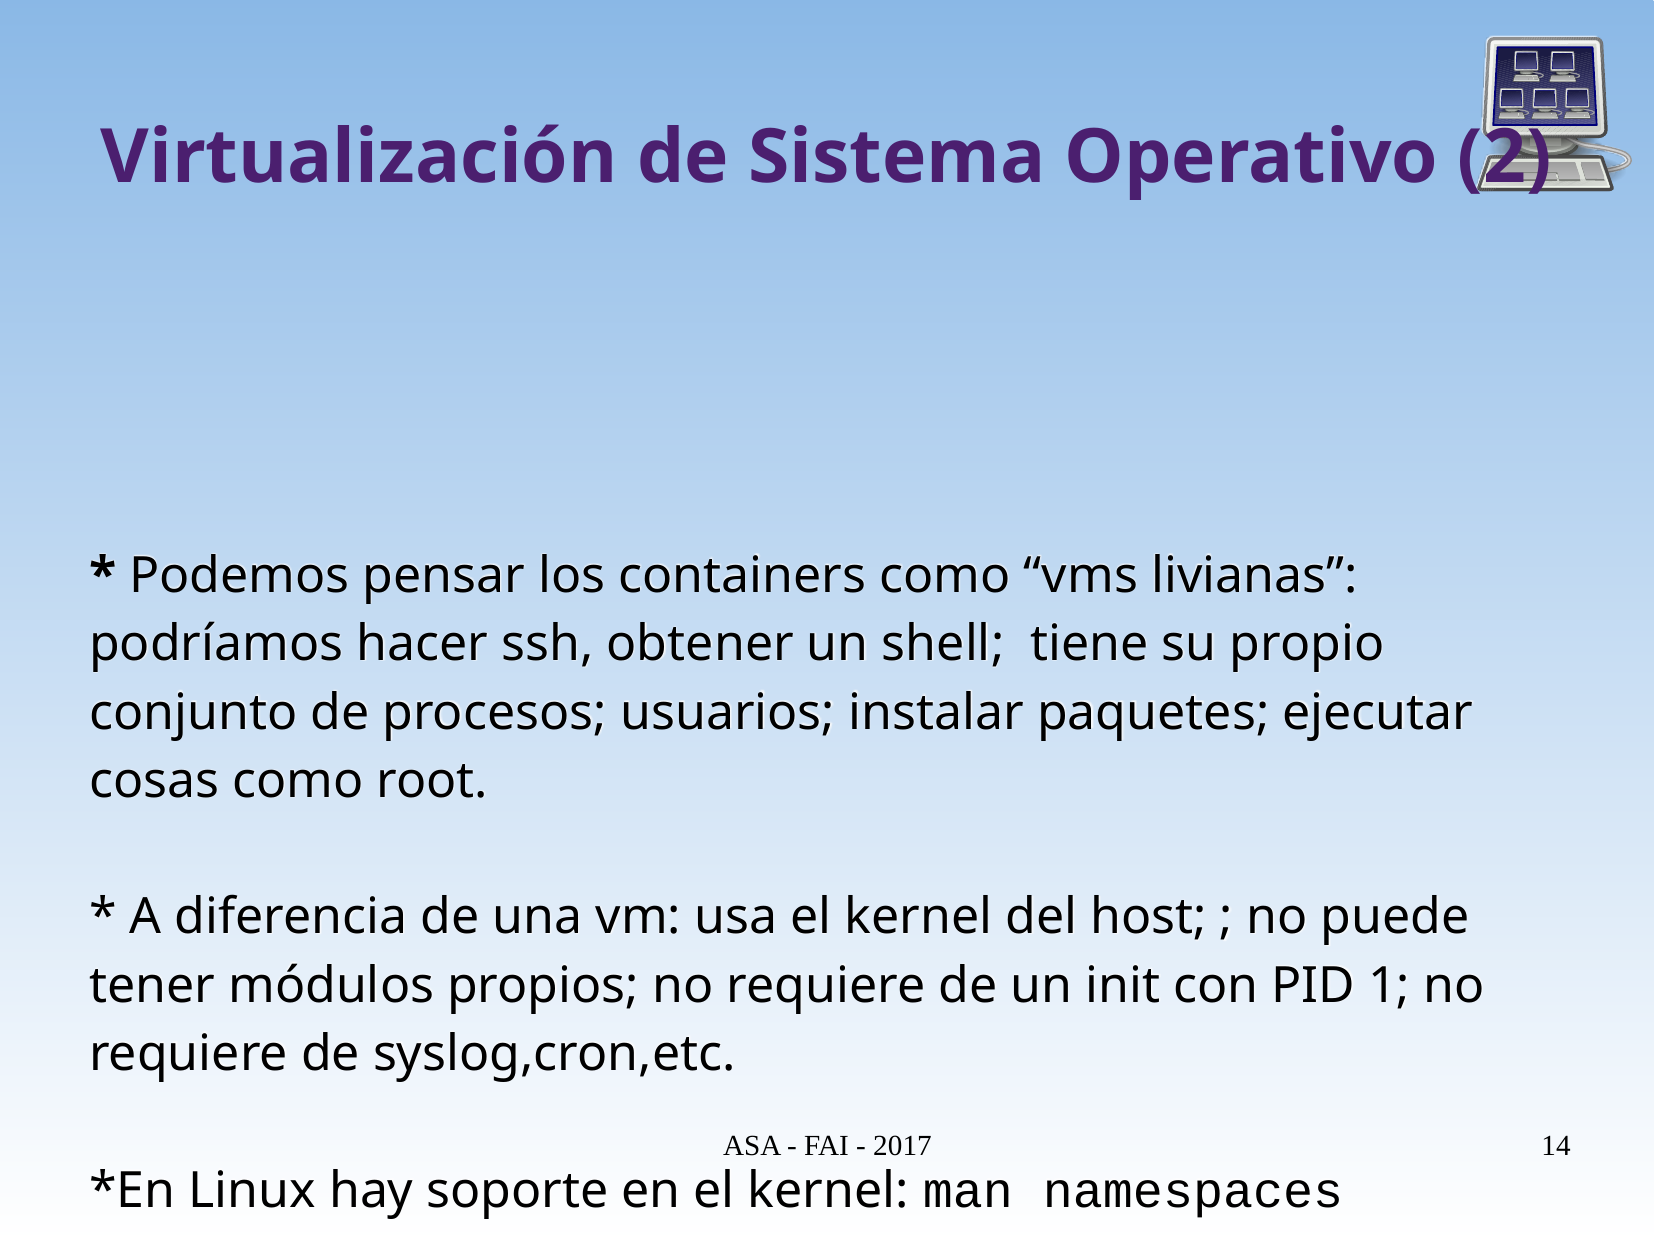

# Virtualización de Sistema Operativo (2)
* Podemos pensar los containers como “vms livianas”: podríamos hacer ssh, obtener un shell; tiene su propio conjunto de procesos; usuarios; instalar paquetes; ejecutar cosas como root.
* A diferencia de una vm: usa el kernel del host; ; no puede tener módulos propios; no requiere de un init con PID 1; no requiere de syslog,cron,etc.
*En Linux hay soporte en el kernel: man namespaces
ASA - FAI - 2017
14